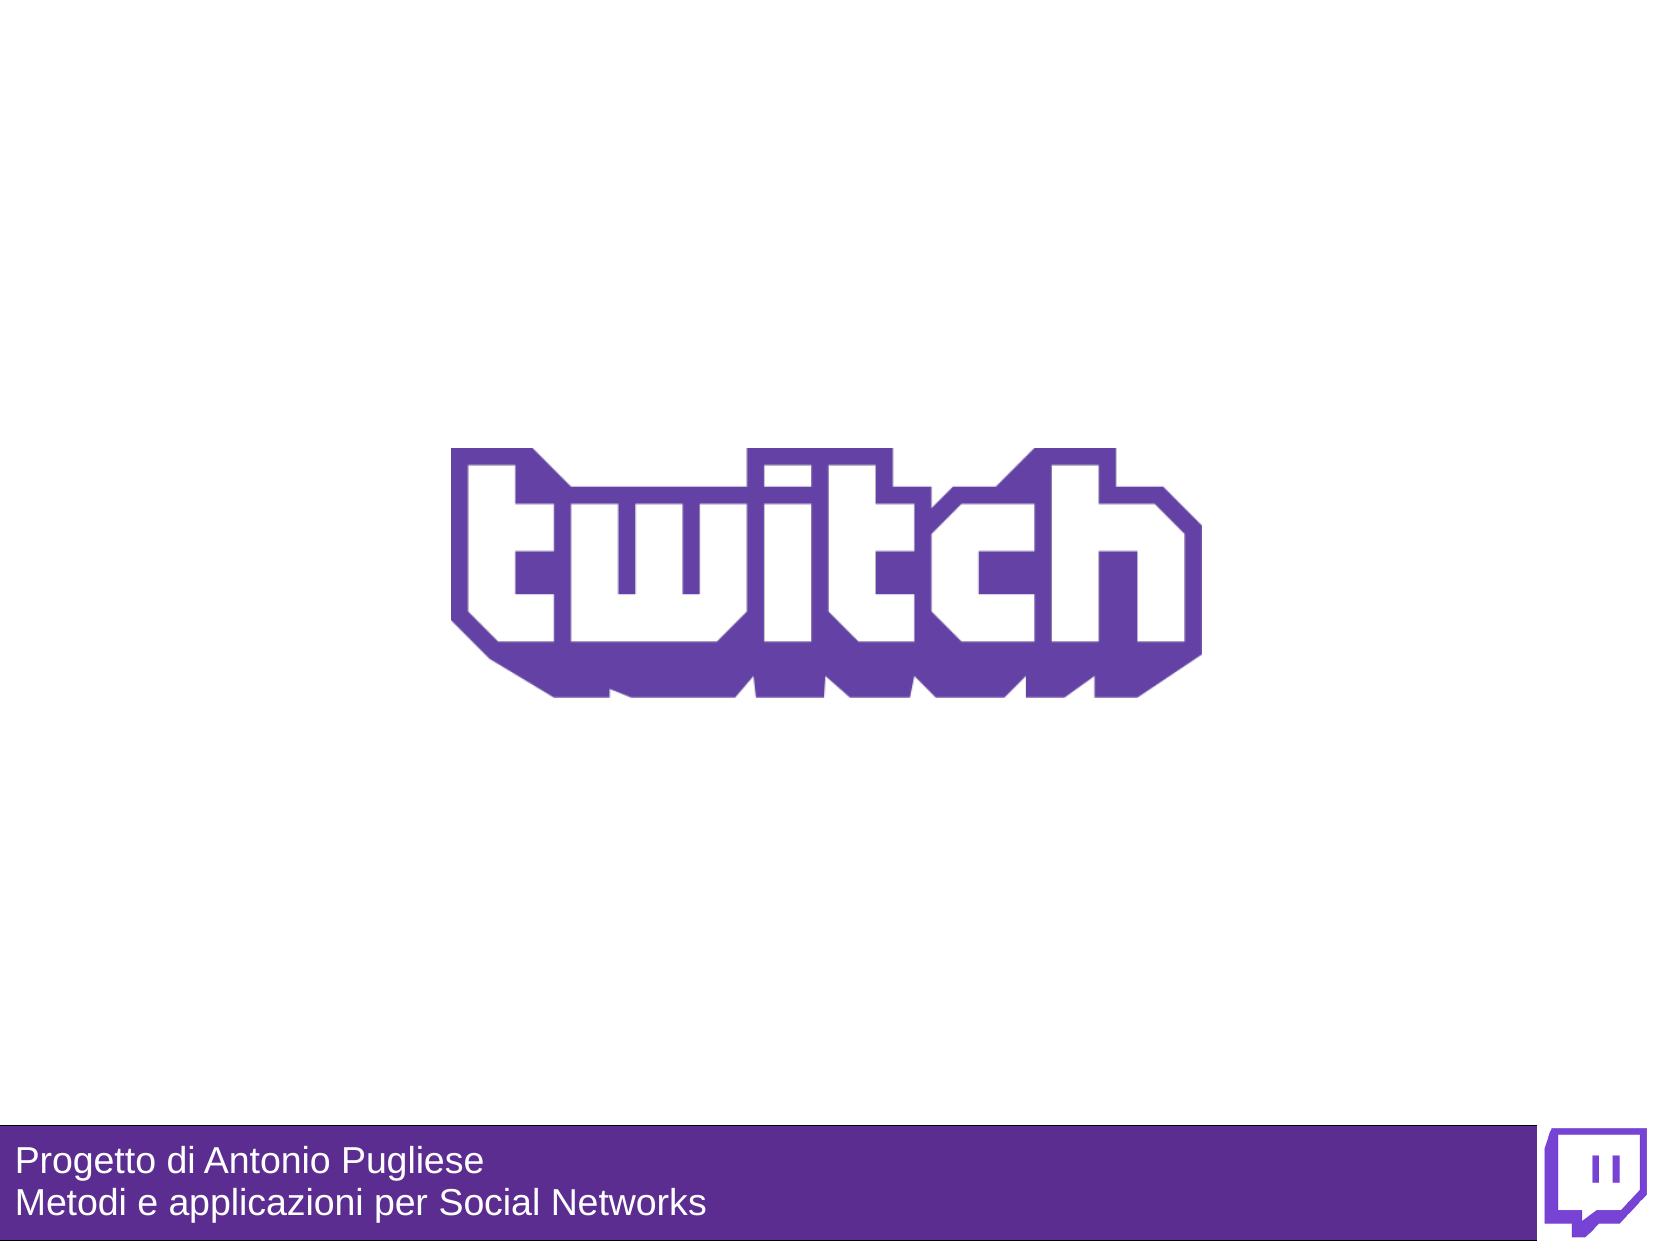

Progetto di Antonio Pugliese
Metodi e applicazioni per Social Networks